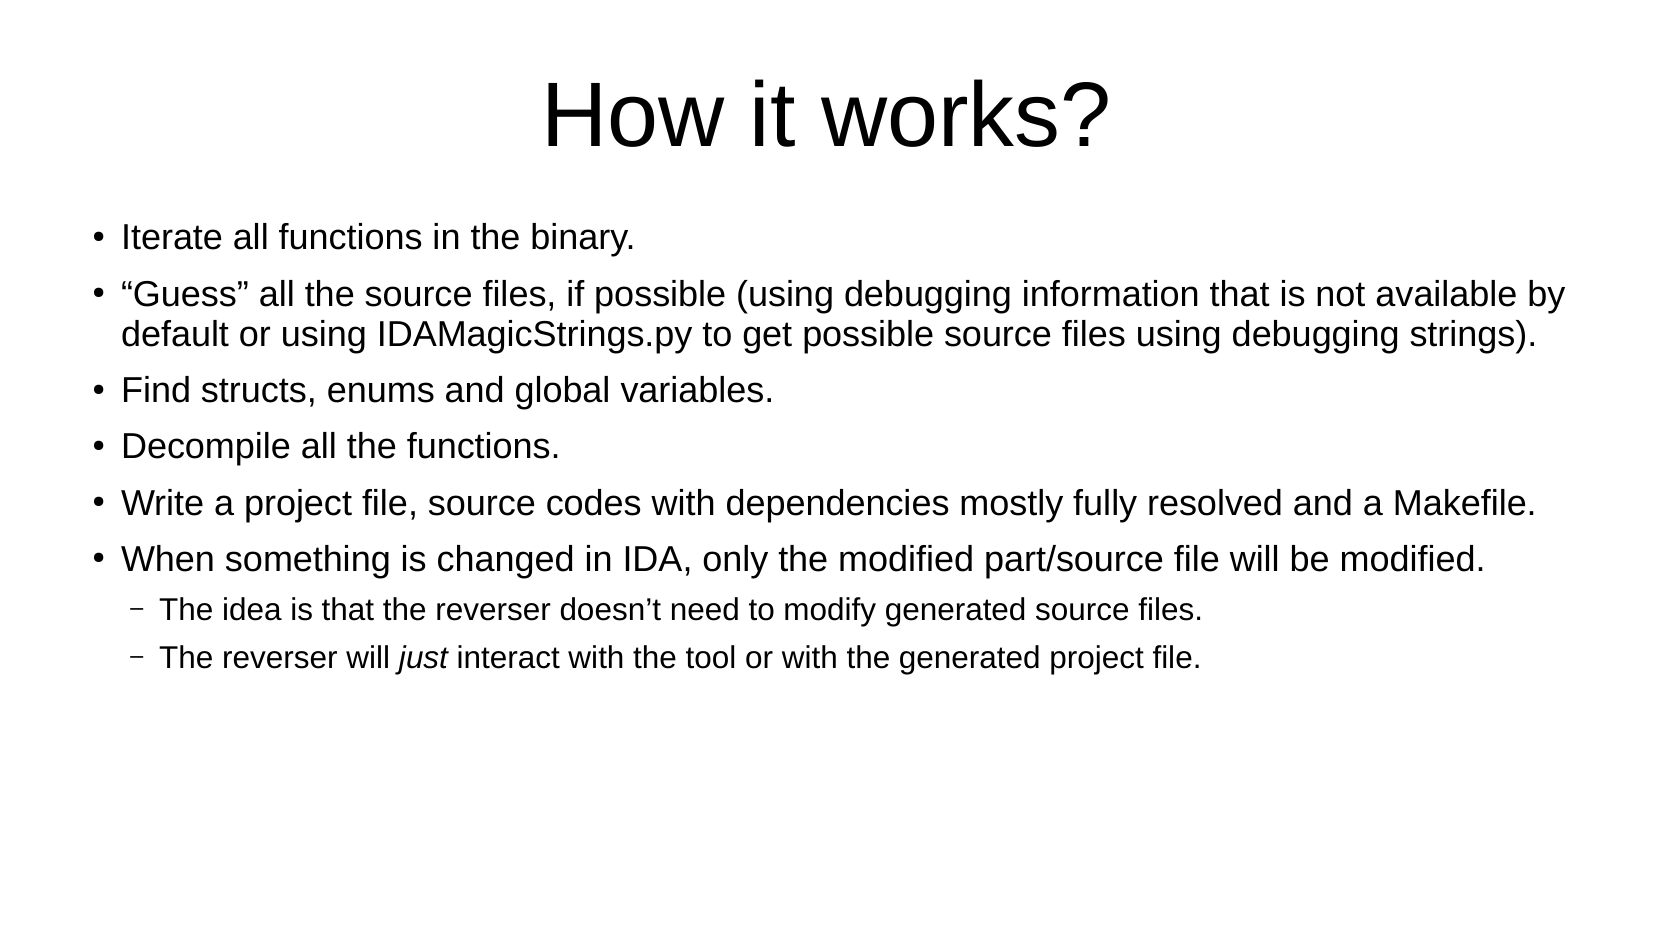

# How it works?
Iterate all functions in the binary.
“Guess” all the source files, if possible (using debugging information that is not available by default or using IDAMagicStrings.py to get possible source files using debugging strings).
Find structs, enums and global variables.
Decompile all the functions.
Write a project file, source codes with dependencies mostly fully resolved and a Makefile.
When something is changed in IDA, only the modified part/source file will be modified.
The idea is that the reverser doesn’t need to modify generated source files.
The reverser will just interact with the tool or with the generated project file.